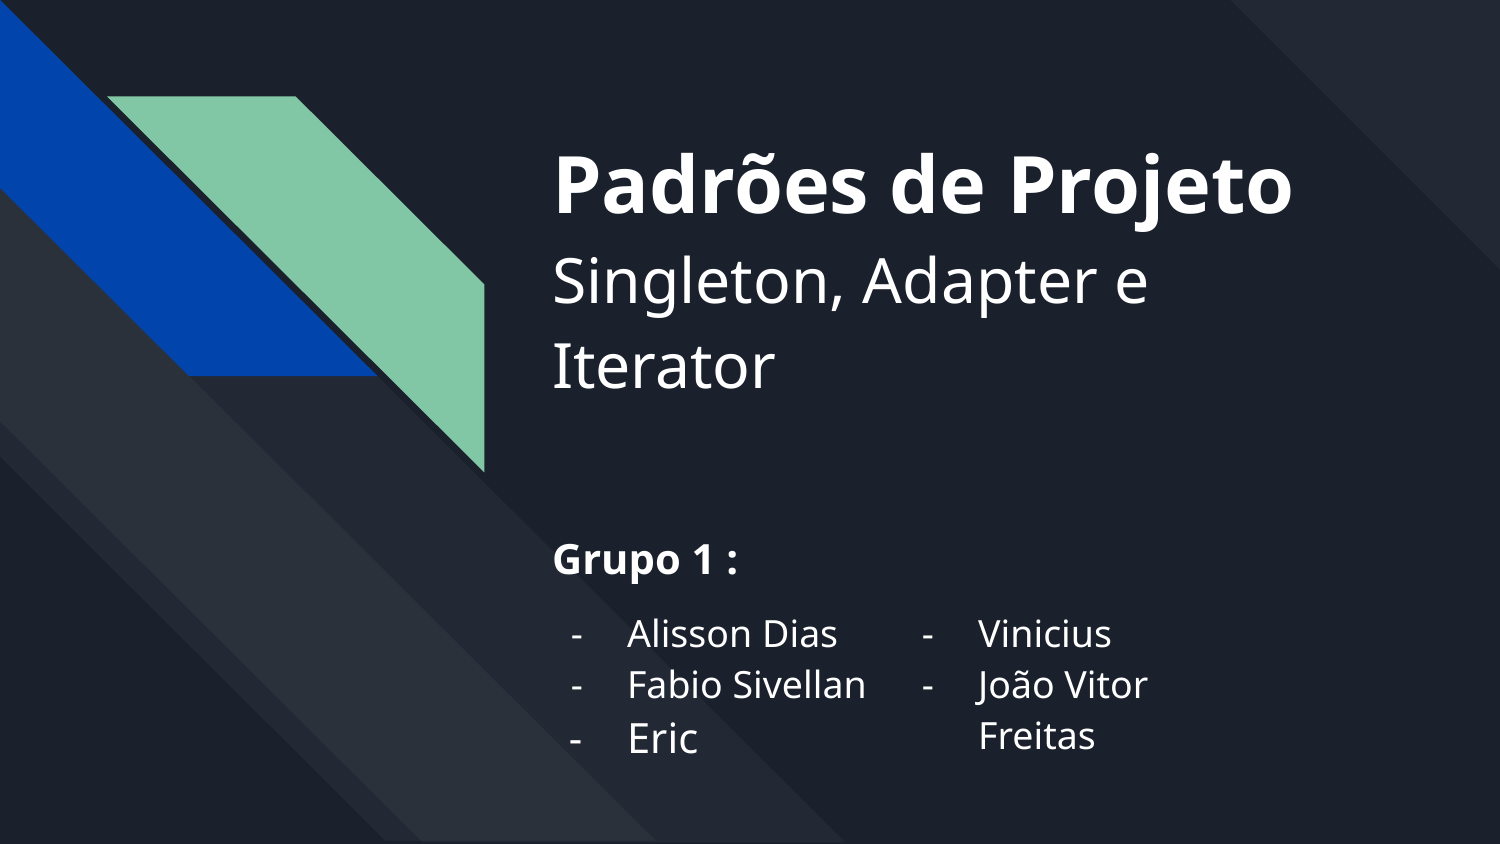

# Padrões de Projeto Singleton, Adapter e Iterator
Grupo 1 :
Alisson Dias
Fabio Sivellan
Eric
Vinicius
João Vitor Freitas